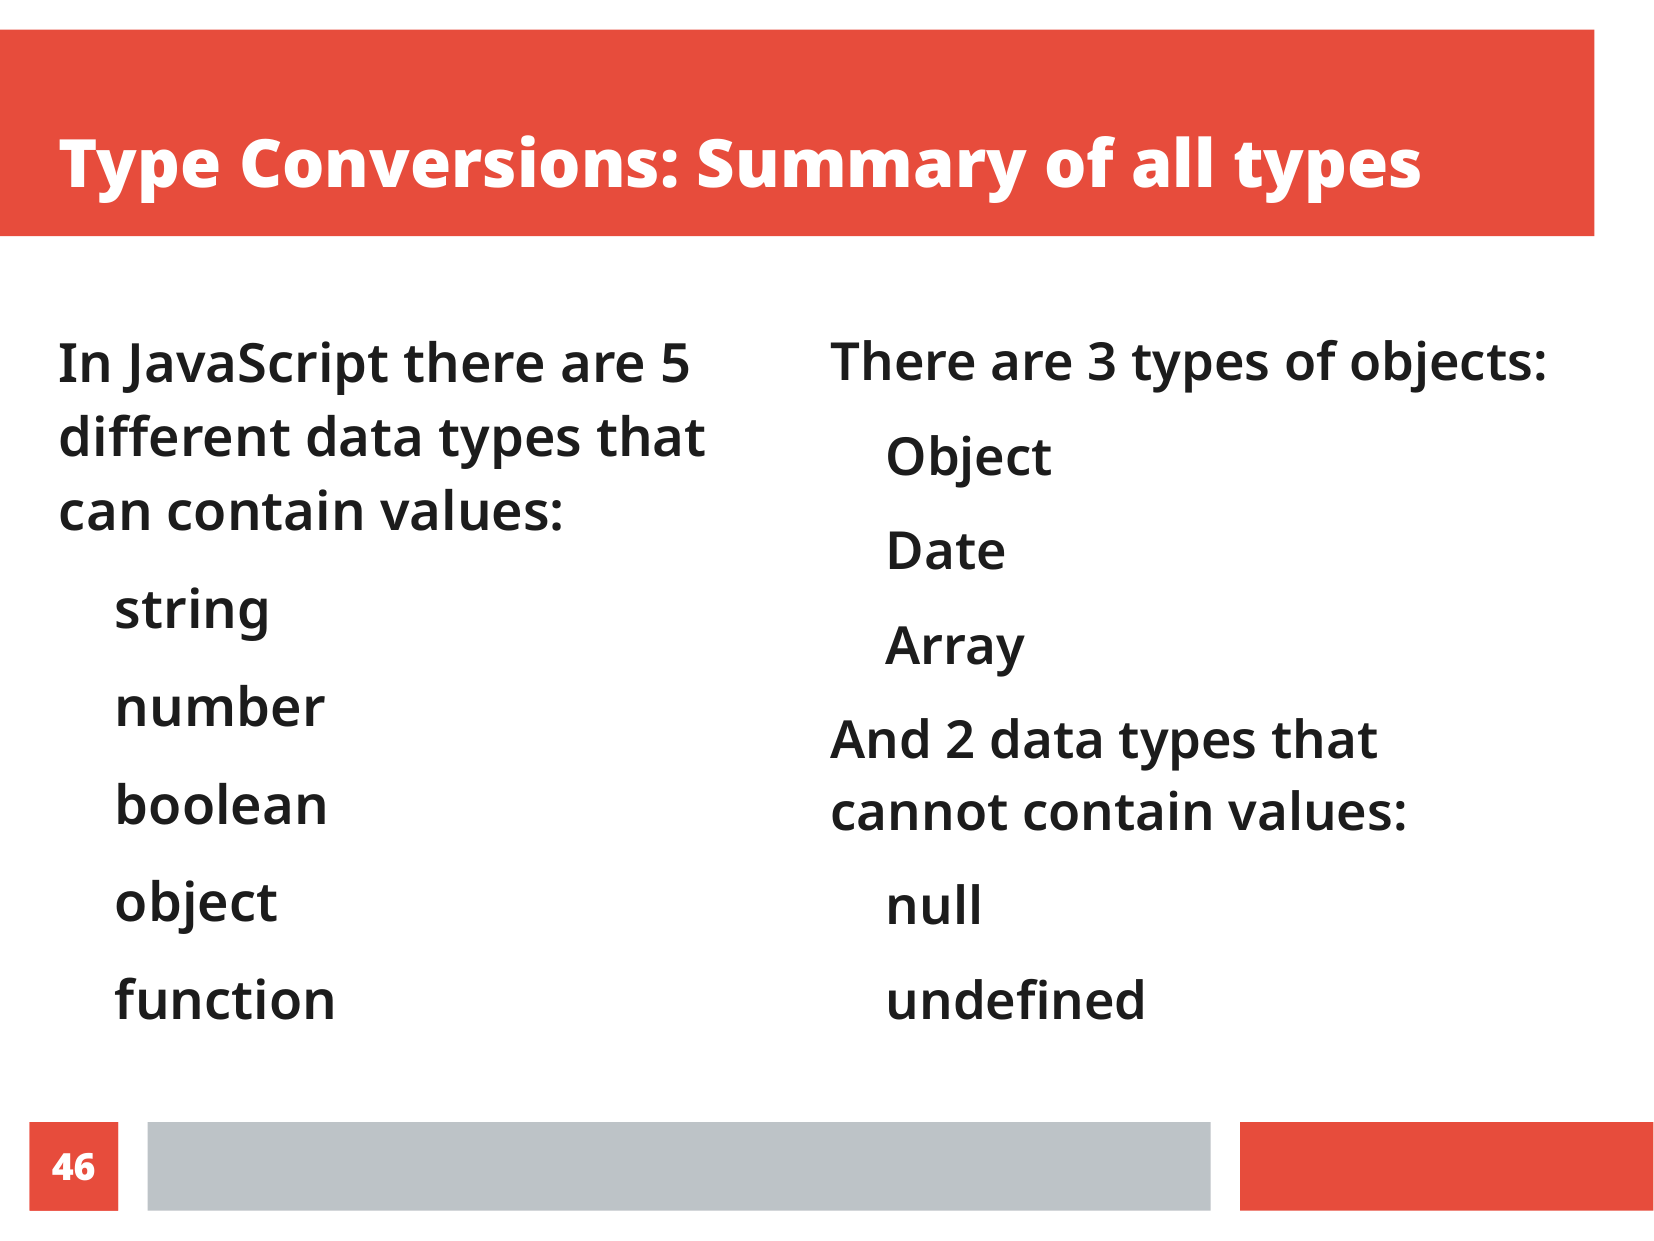

# Type Conversions: Summary of all types
In JavaScript there are 5 different data types that can contain values:
 string
 number
 boolean
 object
 function
There are 3 types of objects:
 Object
 Date
 Array
And 2 data types that cannot contain values:
 null
 undefined
46